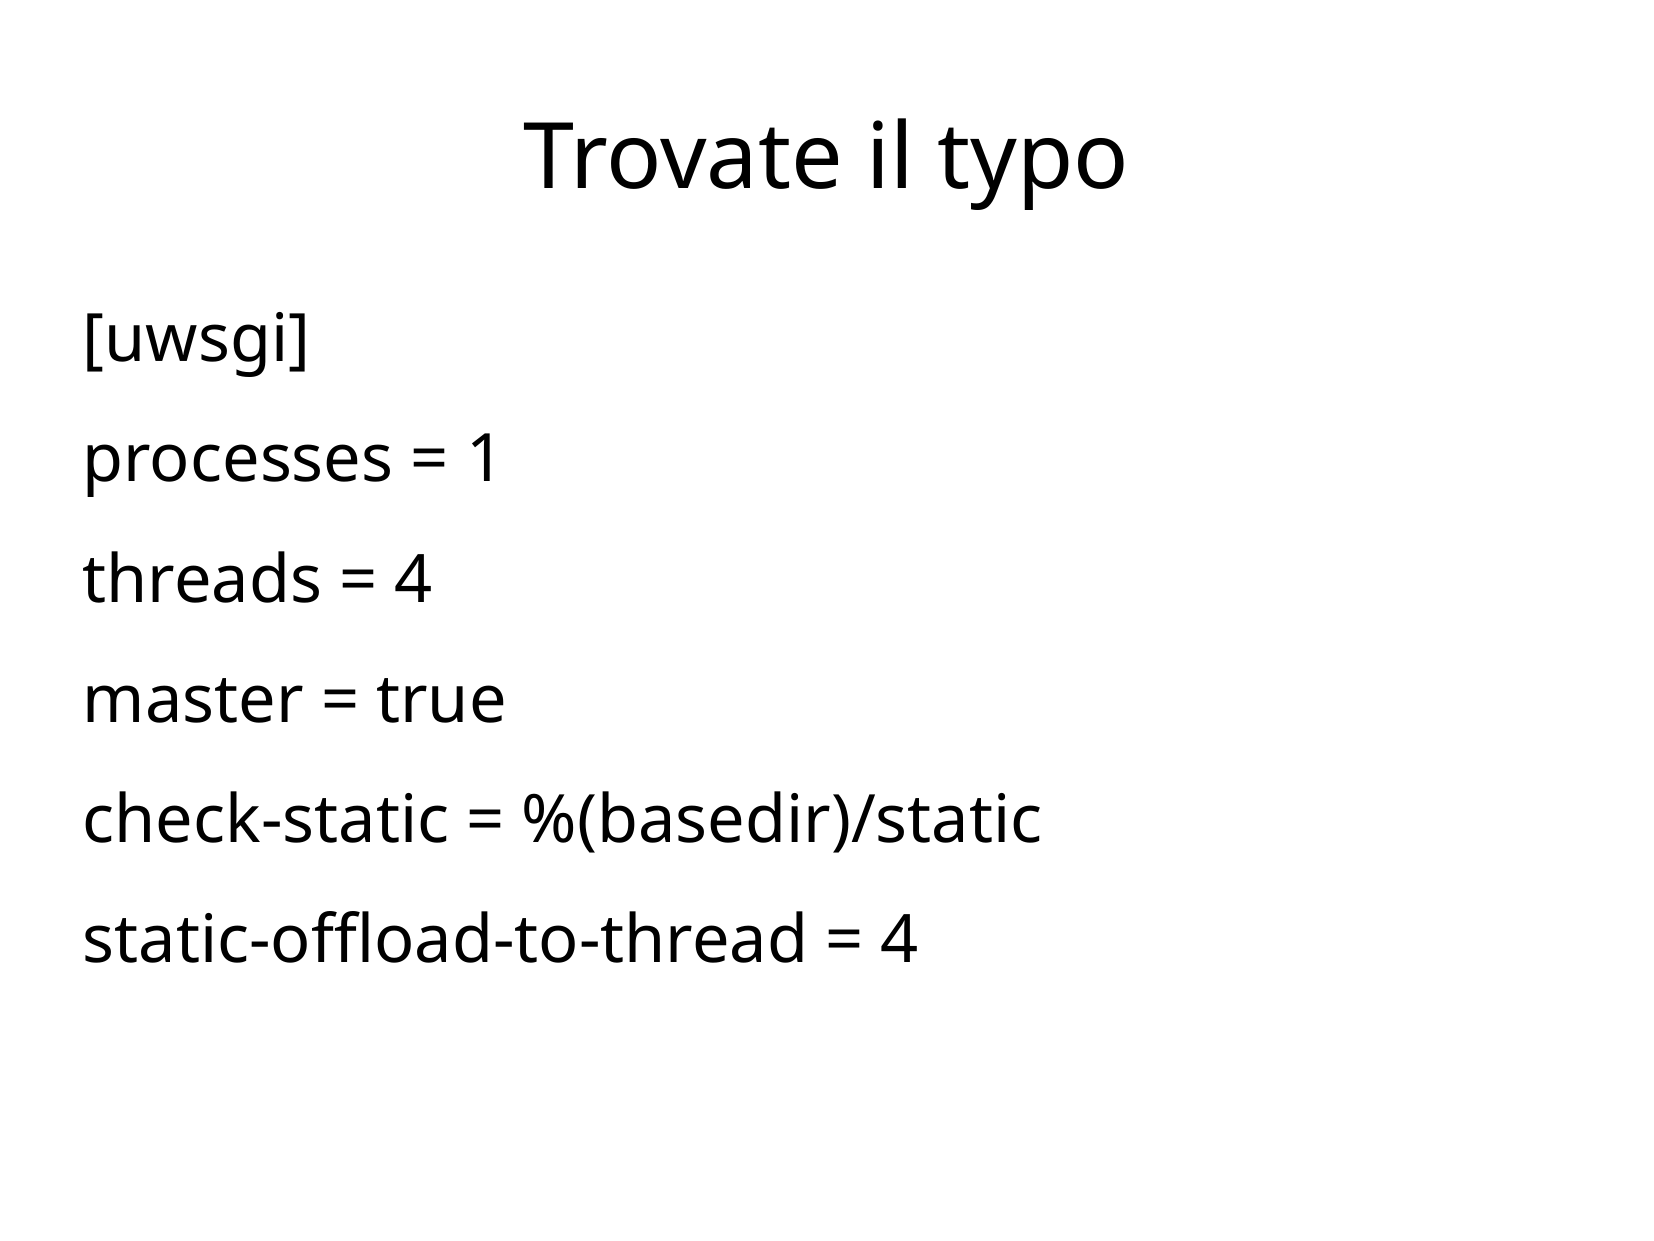

# Trovate il typo
[uwsgi]
processes = 1
threads = 4
master = true
check-static = %(basedir)/static
static-offload-to-thread = 4